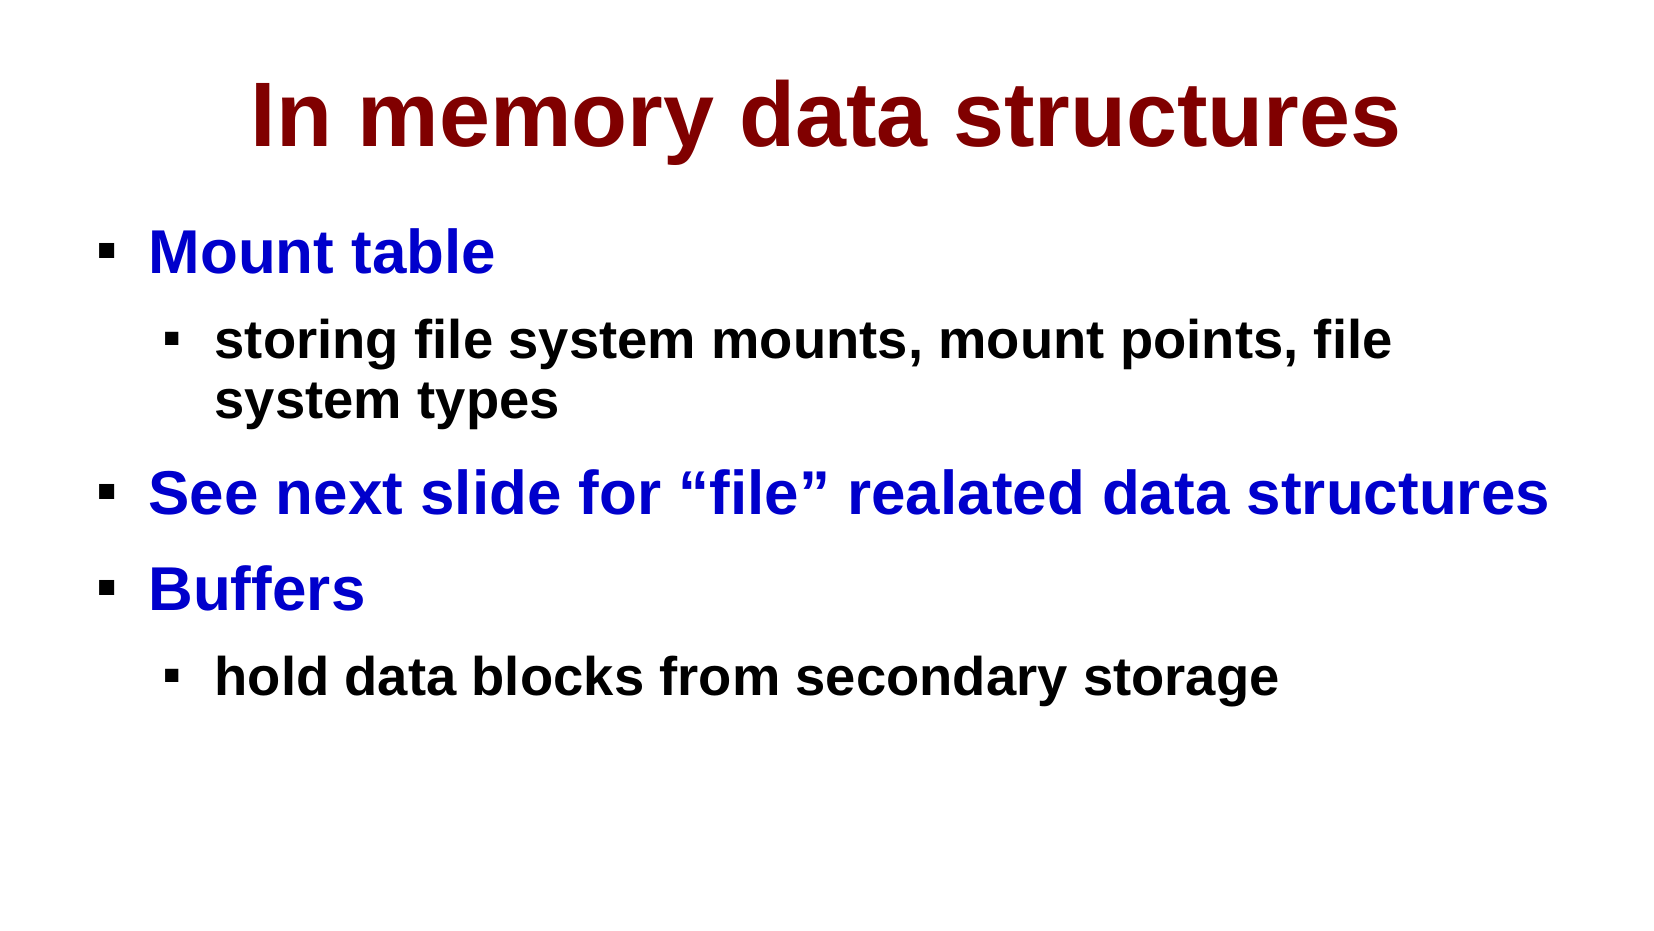

# In memory data structures
Mount table
storing file system mounts, mount points, file system types
See next slide for “file” realated data structures
Buffers
hold data blocks from secondary storage